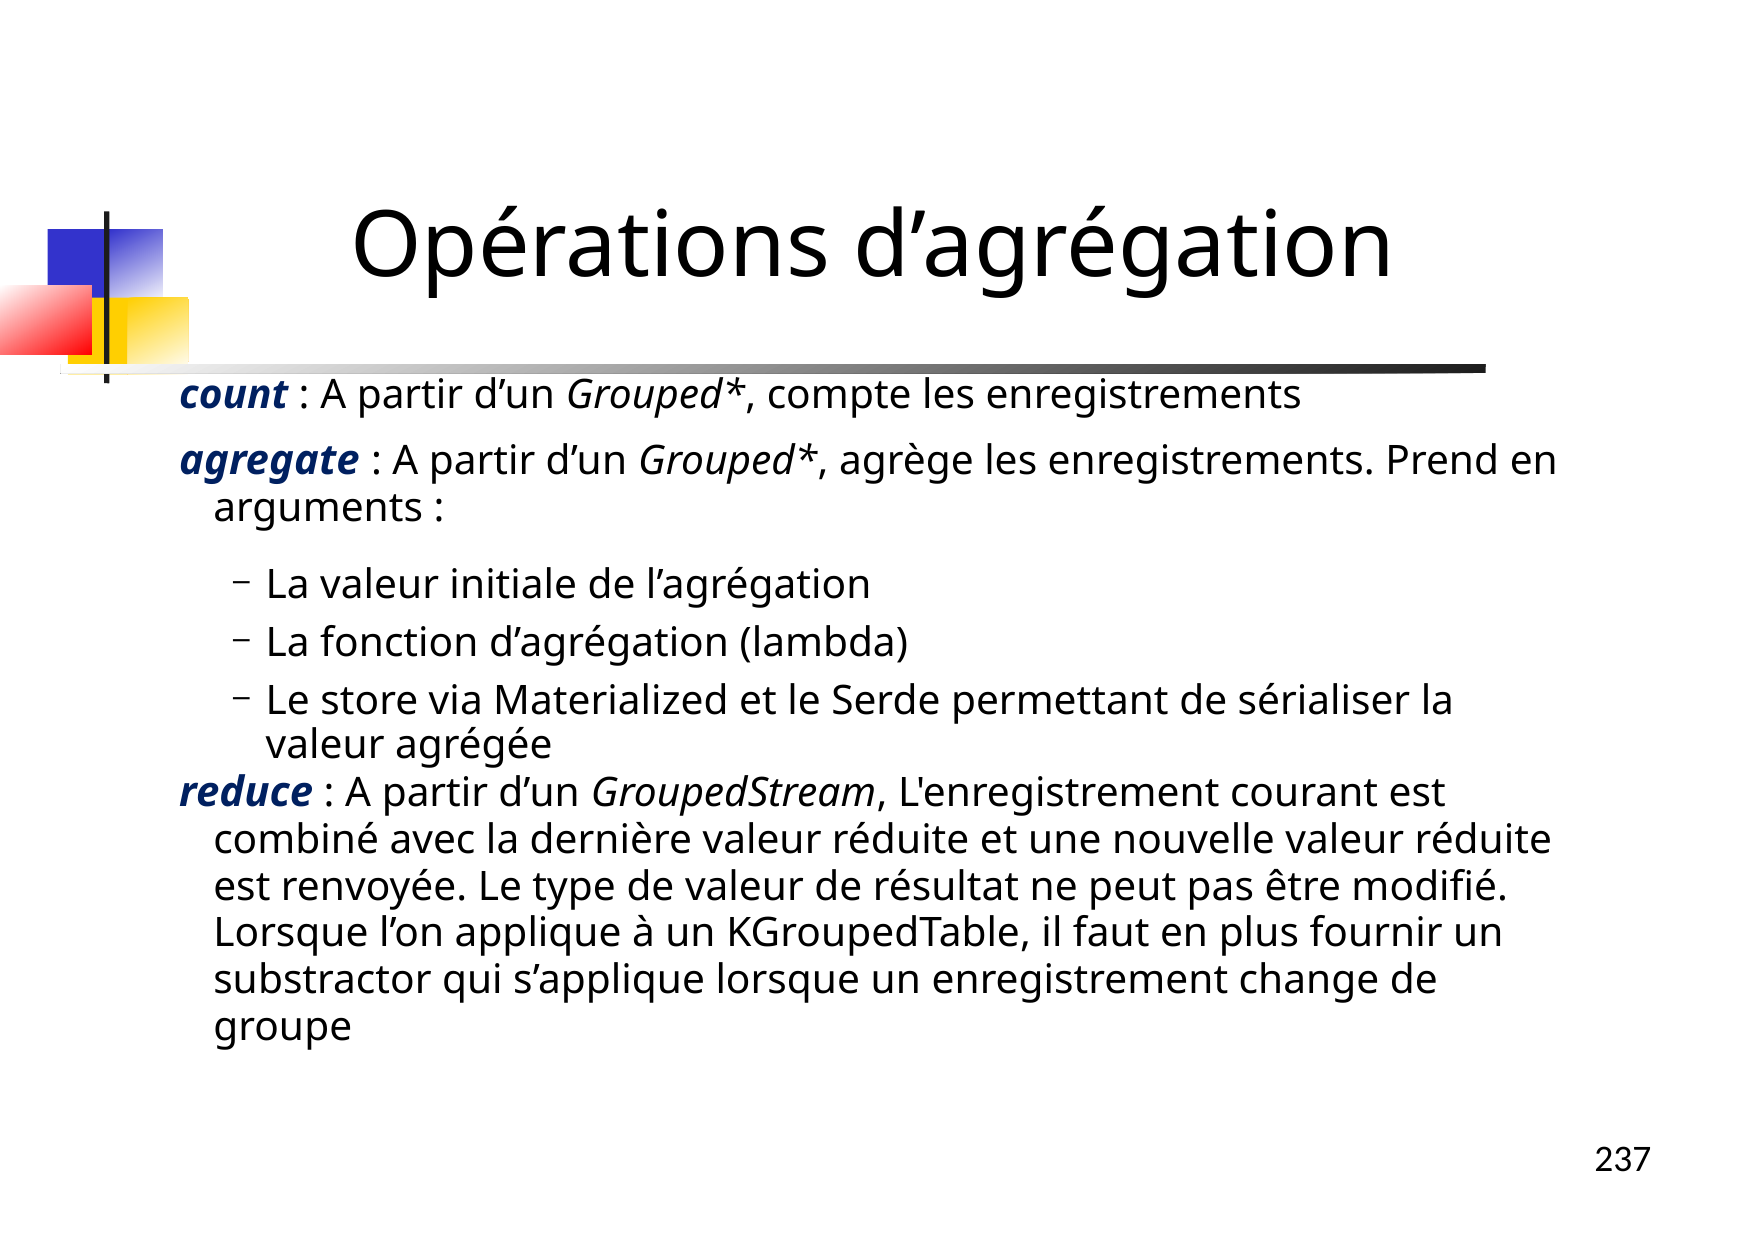

# Opérations d’agrégation
count : A partir d’un Grouped*, compte les enregistrements
agregate : A partir d’un Grouped*, agrège les enregistrements. Prend en arguments :
La valeur initiale de l’agrégation
La fonction d’agrégation (lambda)
Le store via Materialized et le Serde permettant de sérialiser la valeur agrégée
reduce : A partir d’un GroupedStream, L'enregistrement courant est combiné avec la dernière valeur réduite et une nouvelle valeur réduite est renvoyée. Le type de valeur de résultat ne peut pas être modifié.
Lorsque l’on applique à un KGroupedTable, il faut en plus fournir un substractor qui s’applique lorsque un enregistrement change de groupe